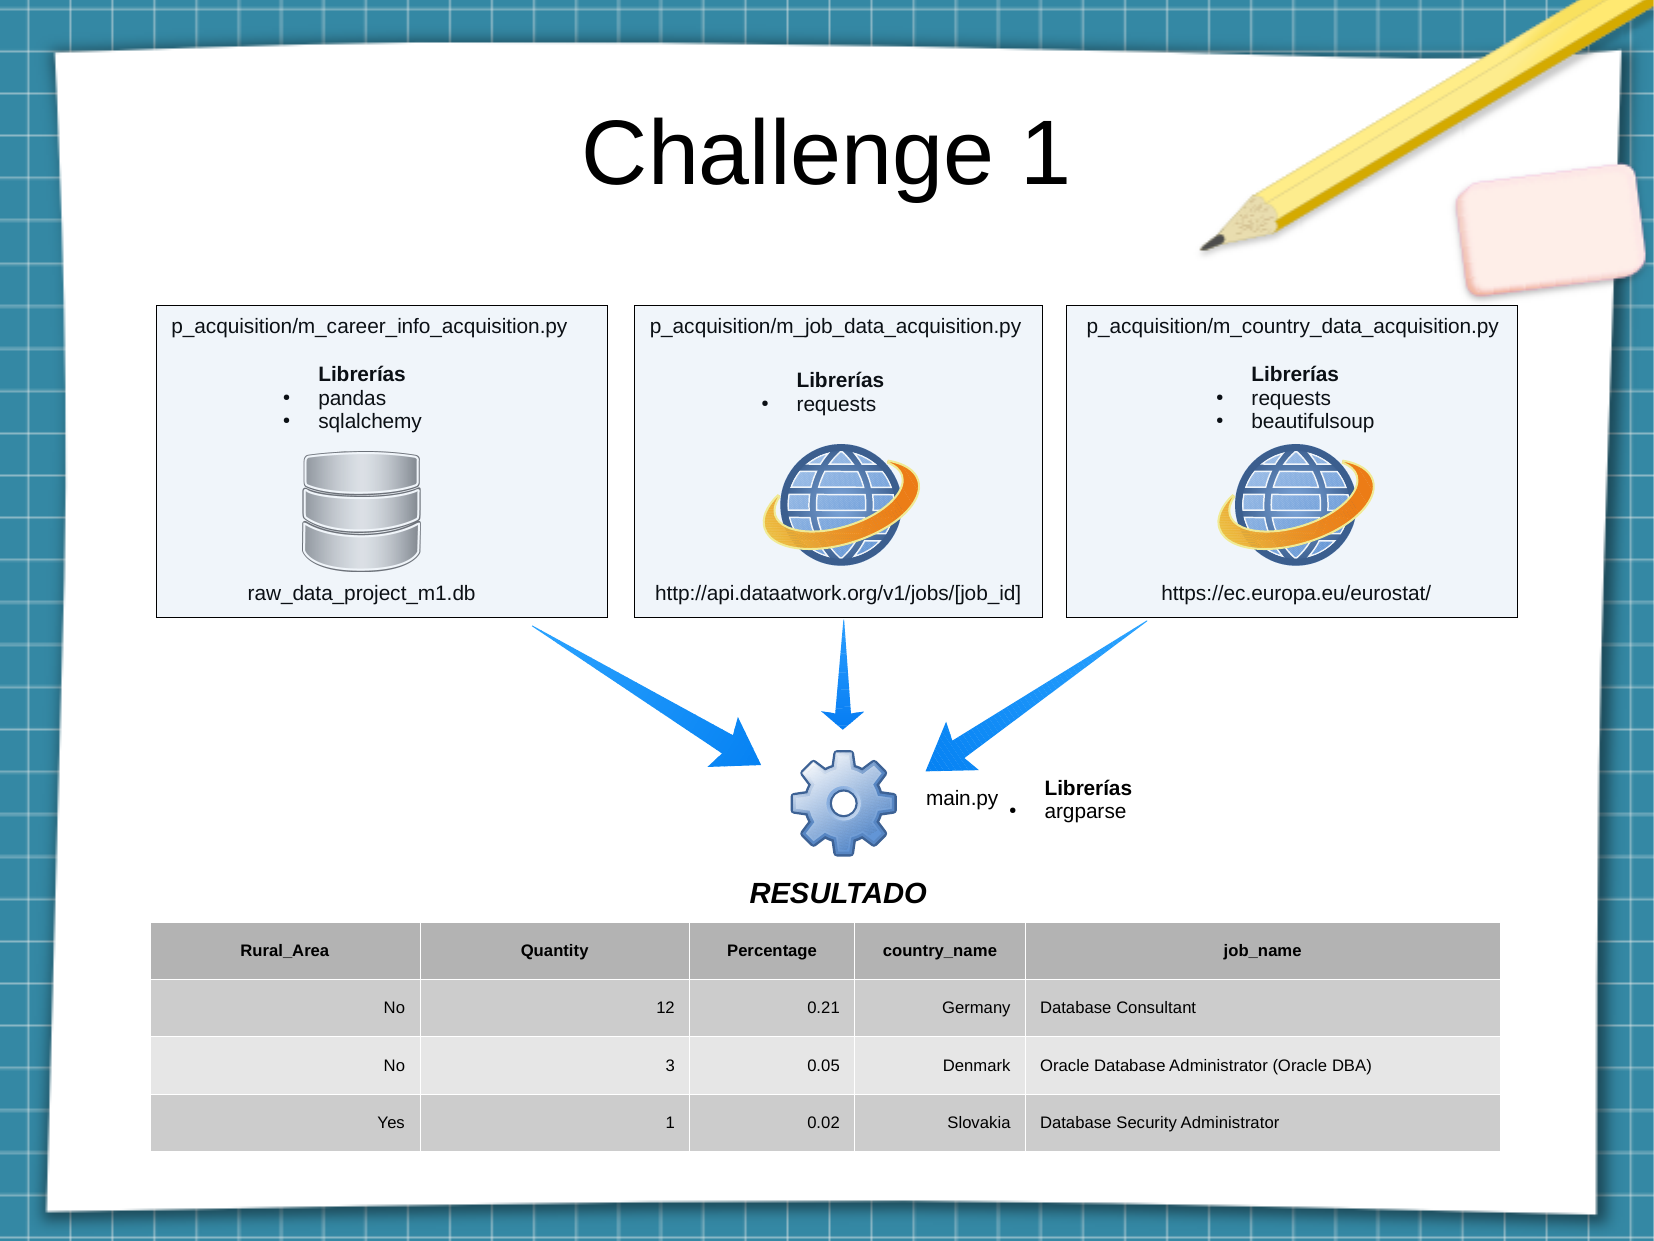

# Challenge 1
p_acquisition/m_job_data_acquisition.py
p_acquisition/m_career_info_acquisition.py
p_acquisition/m_country_data_acquisition.py
Librerías
pandas
sqlalchemy
Librerías
requests
beautifulsoup
Librerías
requests
raw_data_project_m1.db
http://api.dataatwork.org/v1/jobs/[job_id]
https://ec.europa.eu/eurostat/
Librerías
argparse
main.py
RESULTADO
| Rural\_Area | Quantity | Percentage | country\_name | job\_name |
| --- | --- | --- | --- | --- |
| No | 12 | 0.21 | Germany | Database Consultant |
| No | 3 | 0.05 | Denmark | Oracle Database Administrator (Oracle DBA) |
| Yes | 1 | 0.02 | Slovakia | Database Security Administrator |